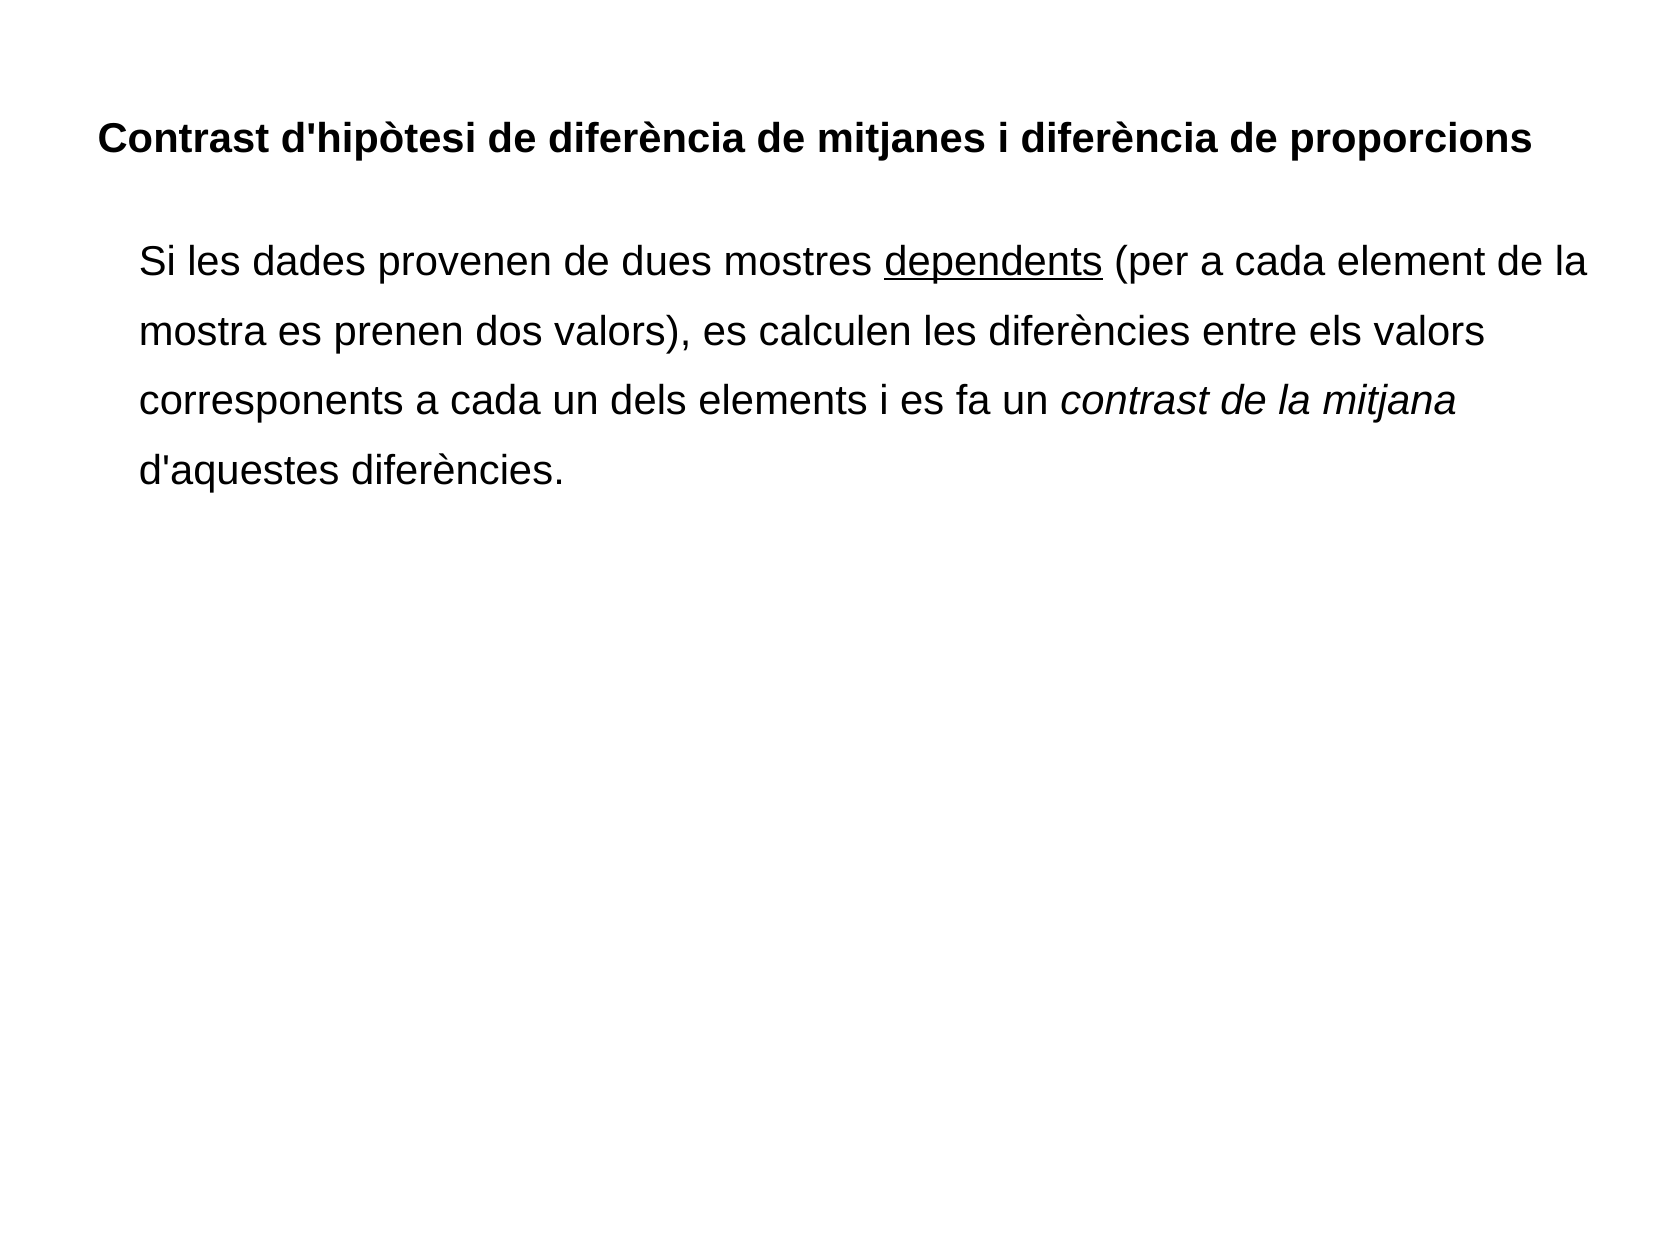

Contrast d'hipòtesi de diferència de mitjanes i diferència de proporcions
Si les dades provenen de dues mostres dependents (per a cada element de la mostra es prenen dos valors), es calculen les diferències entre els valors corresponents a cada un dels elements i es fa un contrast de la mitjana d'aquestes diferències.